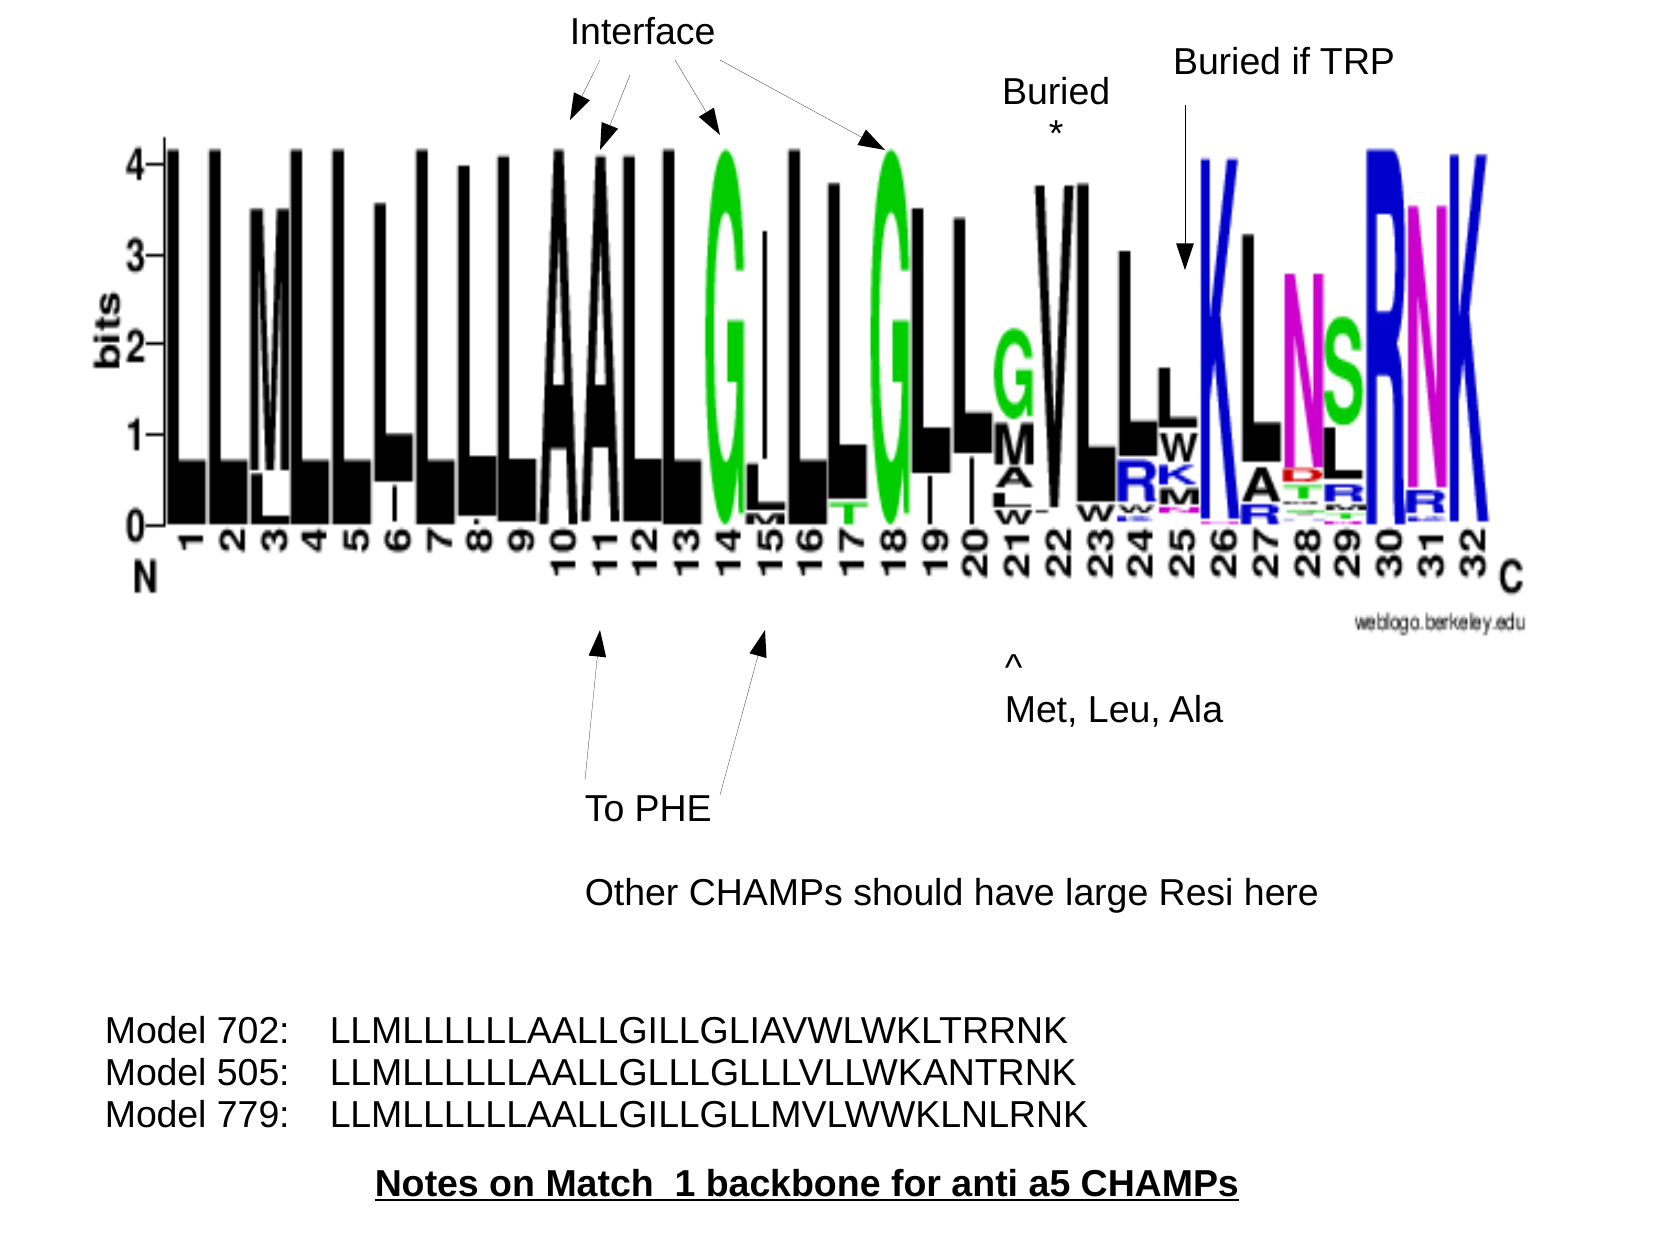

Interface
Buried if TRP
Buried
*
^
Met, Leu, Ala
To PHE
Other CHAMPs should have large Resi here
Model 702:	LLMLLLLLLAALLGILLGLIAVWLWKLTRRNK
Model 505:	LLMLLLLLLAALLGLLLGLLLVLLWKANTRNK
Model 779:	LLMLLLLLLAALLGILLGLLMVLWWKLNLRNK
Notes on Match_1 backbone for anti a5 CHAMPs